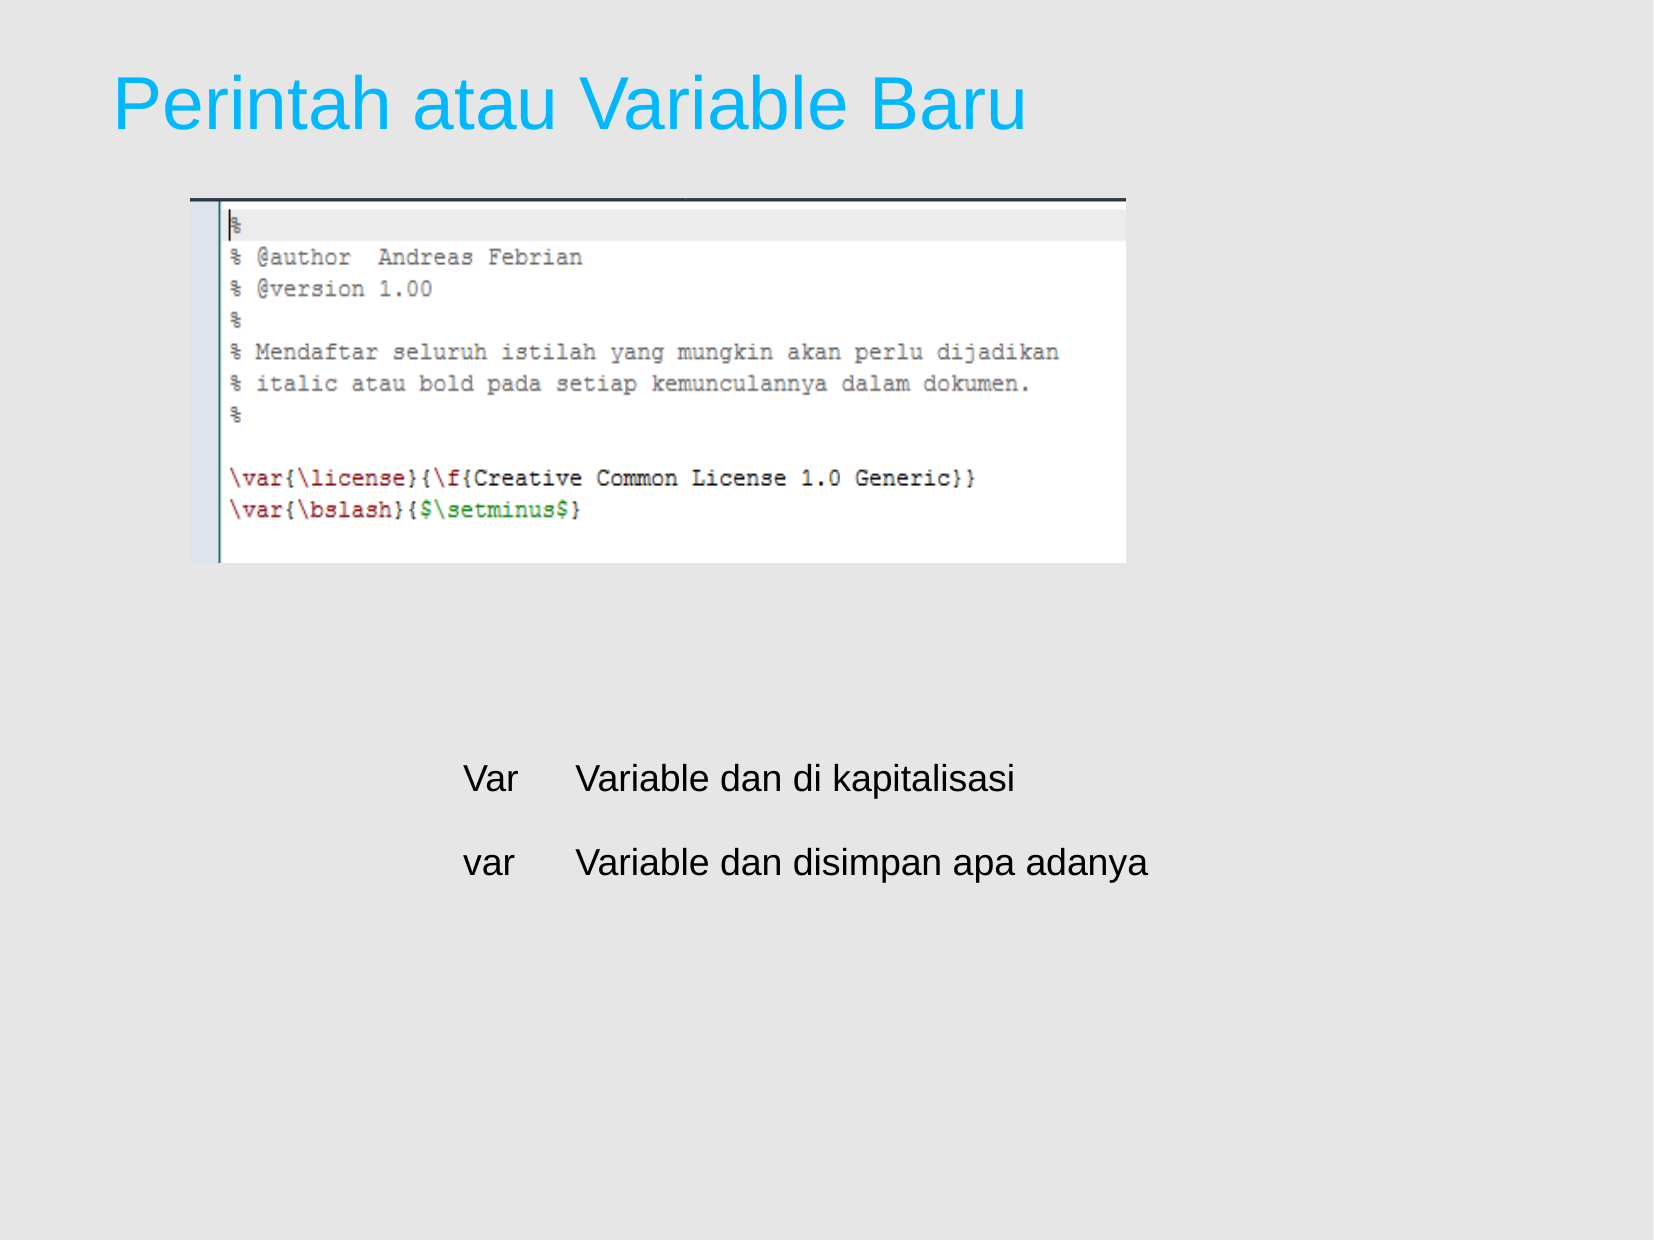

# Perintah atau Variable Baru
Var
var
Variable dan di kapitalisasi
Variable dan disimpan apa adanya